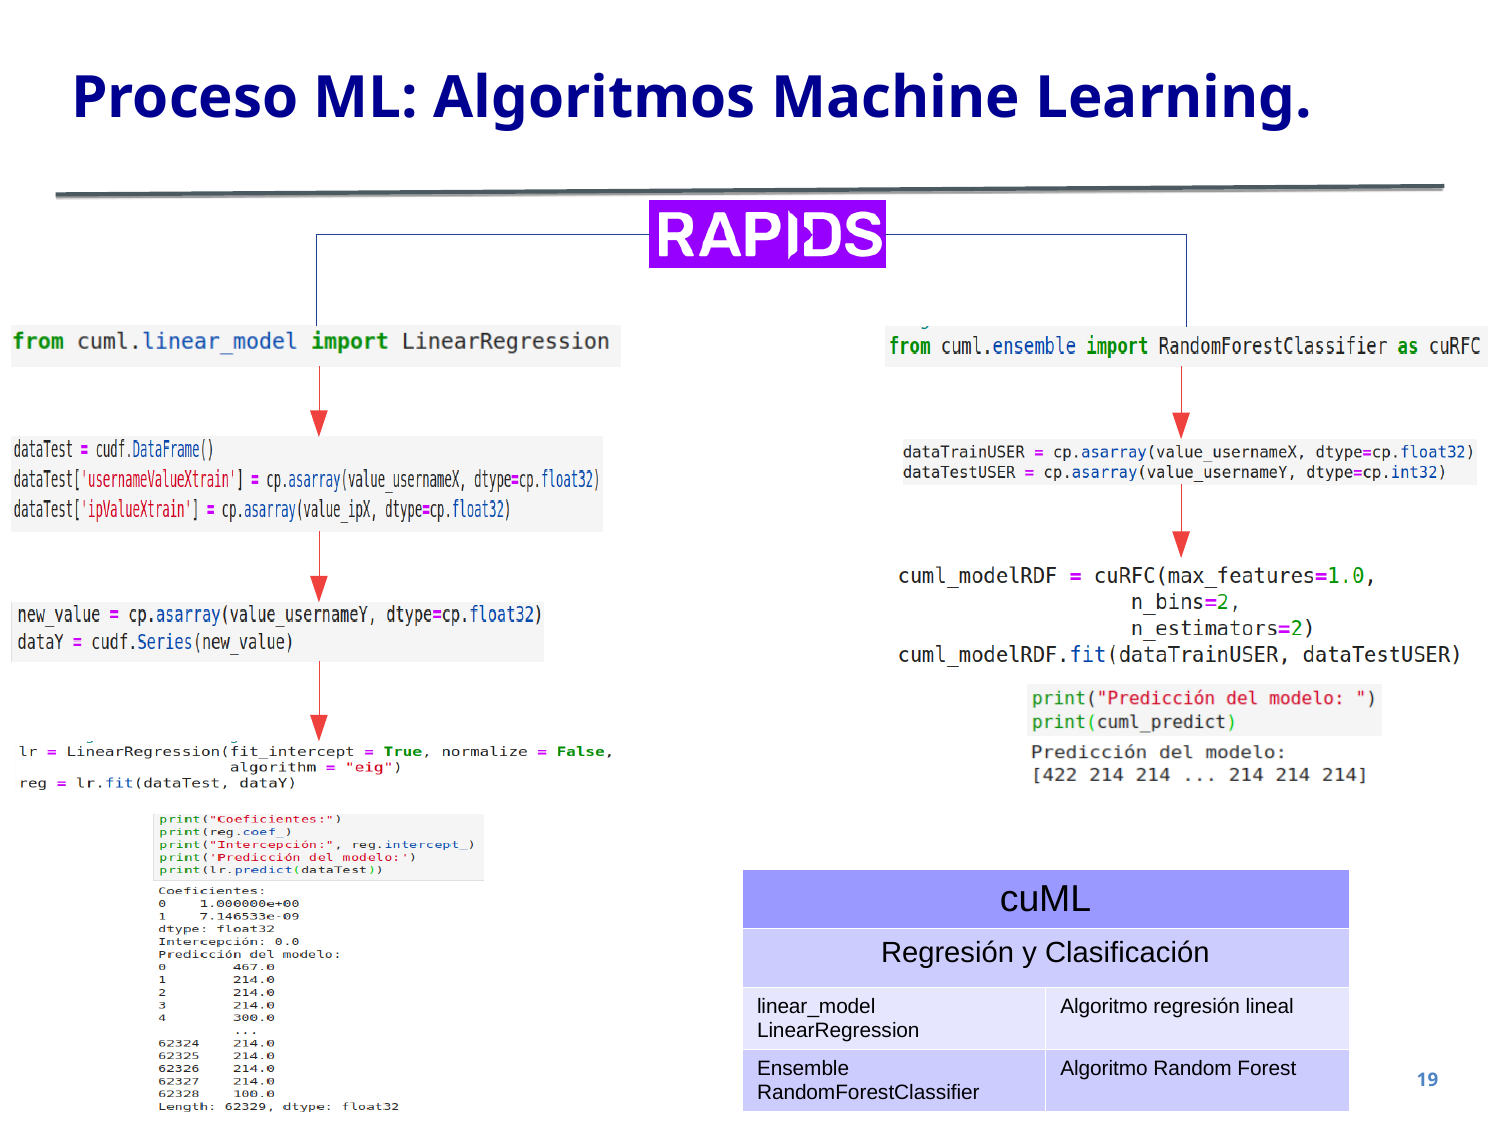

# Proceso ML: Algoritmos Machine Learning.
| cuML | |
| --- | --- |
| Regresión y Clasificación | |
| linear\_model LinearRegression | Algoritmo regresión lineal |
| Ensemble RandomForestClassifier | Algoritmo Random Forest |